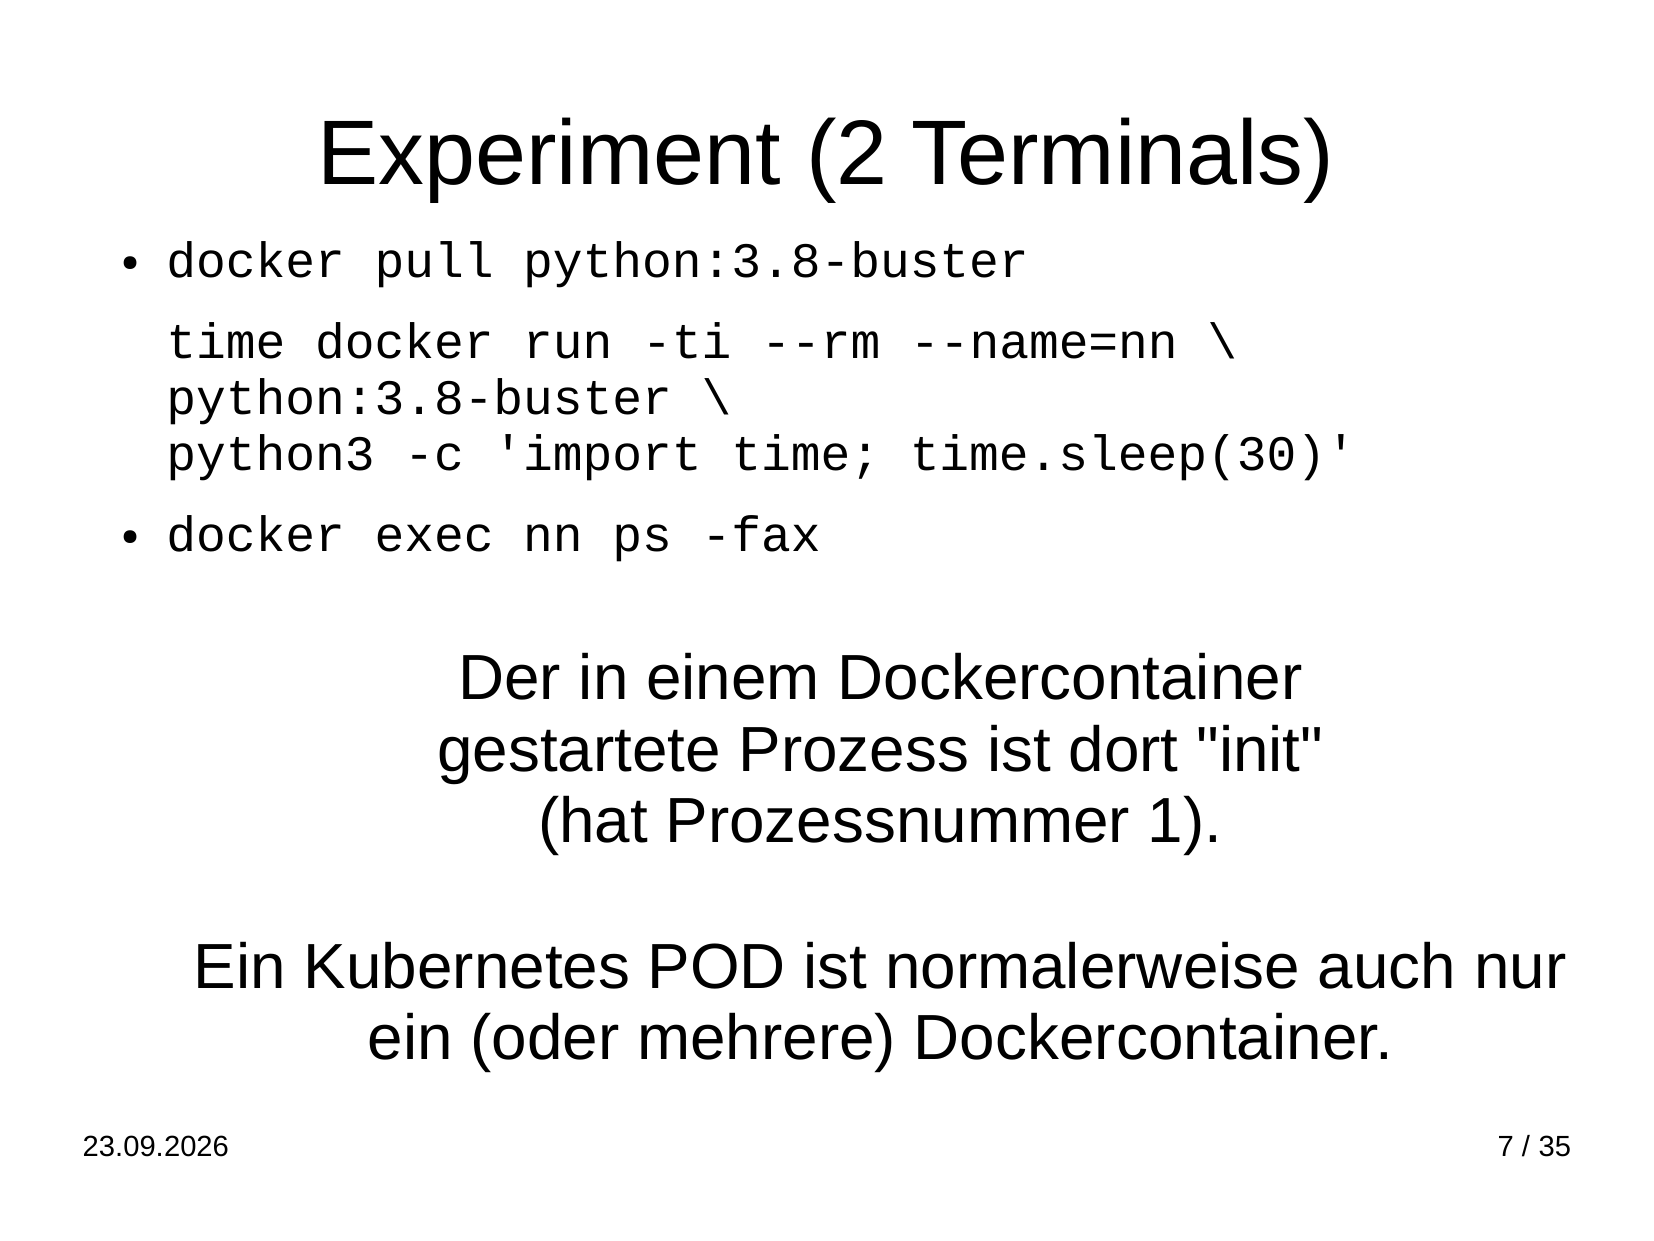

# Experiment (2 Terminals)
docker pull python:3.8-buster
time docker run -ti --rm --name=nn \
python:3.8-buster \
python3 -c 'import time; time.sleep(30)'
docker exec nn ps -fax
Der in einem Dockercontainer
gestartete Prozess ist dort "init"
(hat Prozessnummer 1).
Ein Kubernetes POD ist normalerweise auch nur
ein (oder mehrere) Dockercontainer.